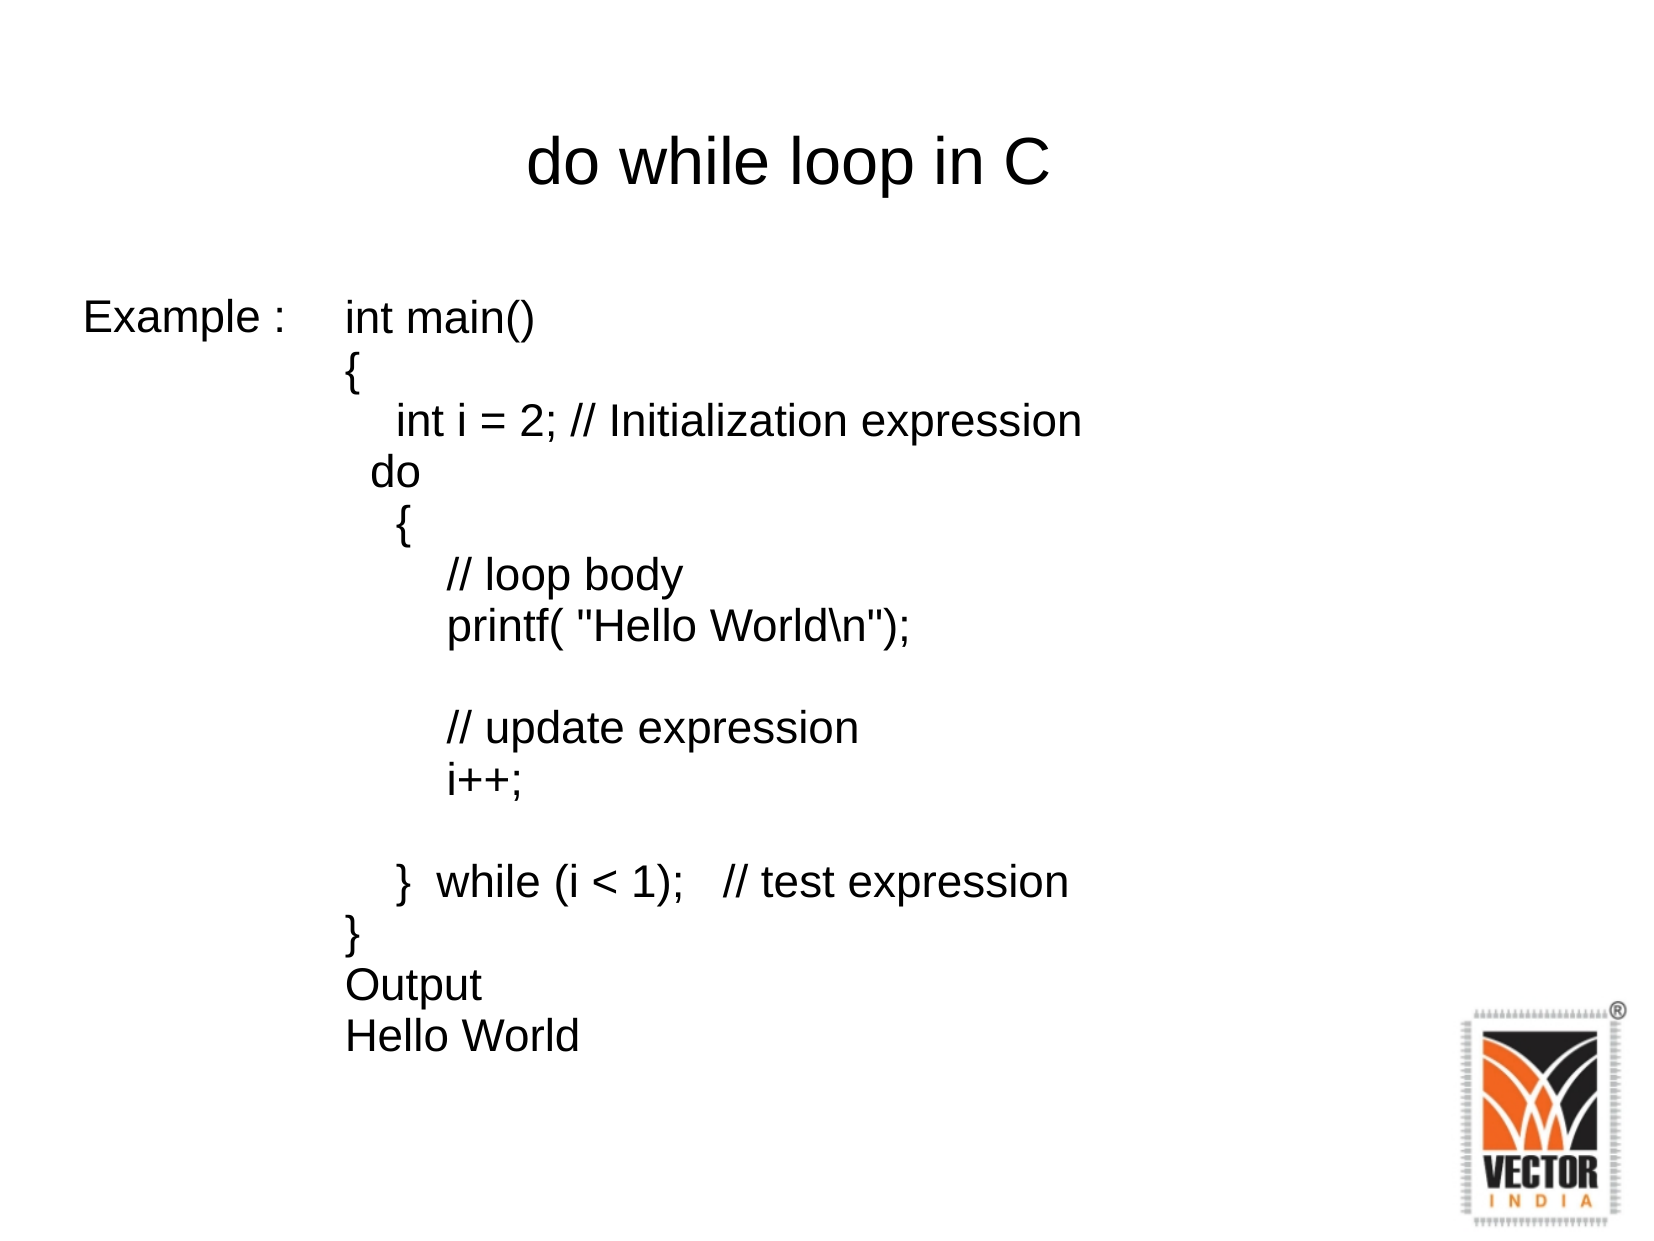

Example :
# do while loop in C
int main()
{
 int i = 2; // Initialization expression
 do
 {
 // loop body
 printf( "Hello World\n");
 // update expression
 i++;
 } while (i < 1); // test expression
}
Output
Hello World